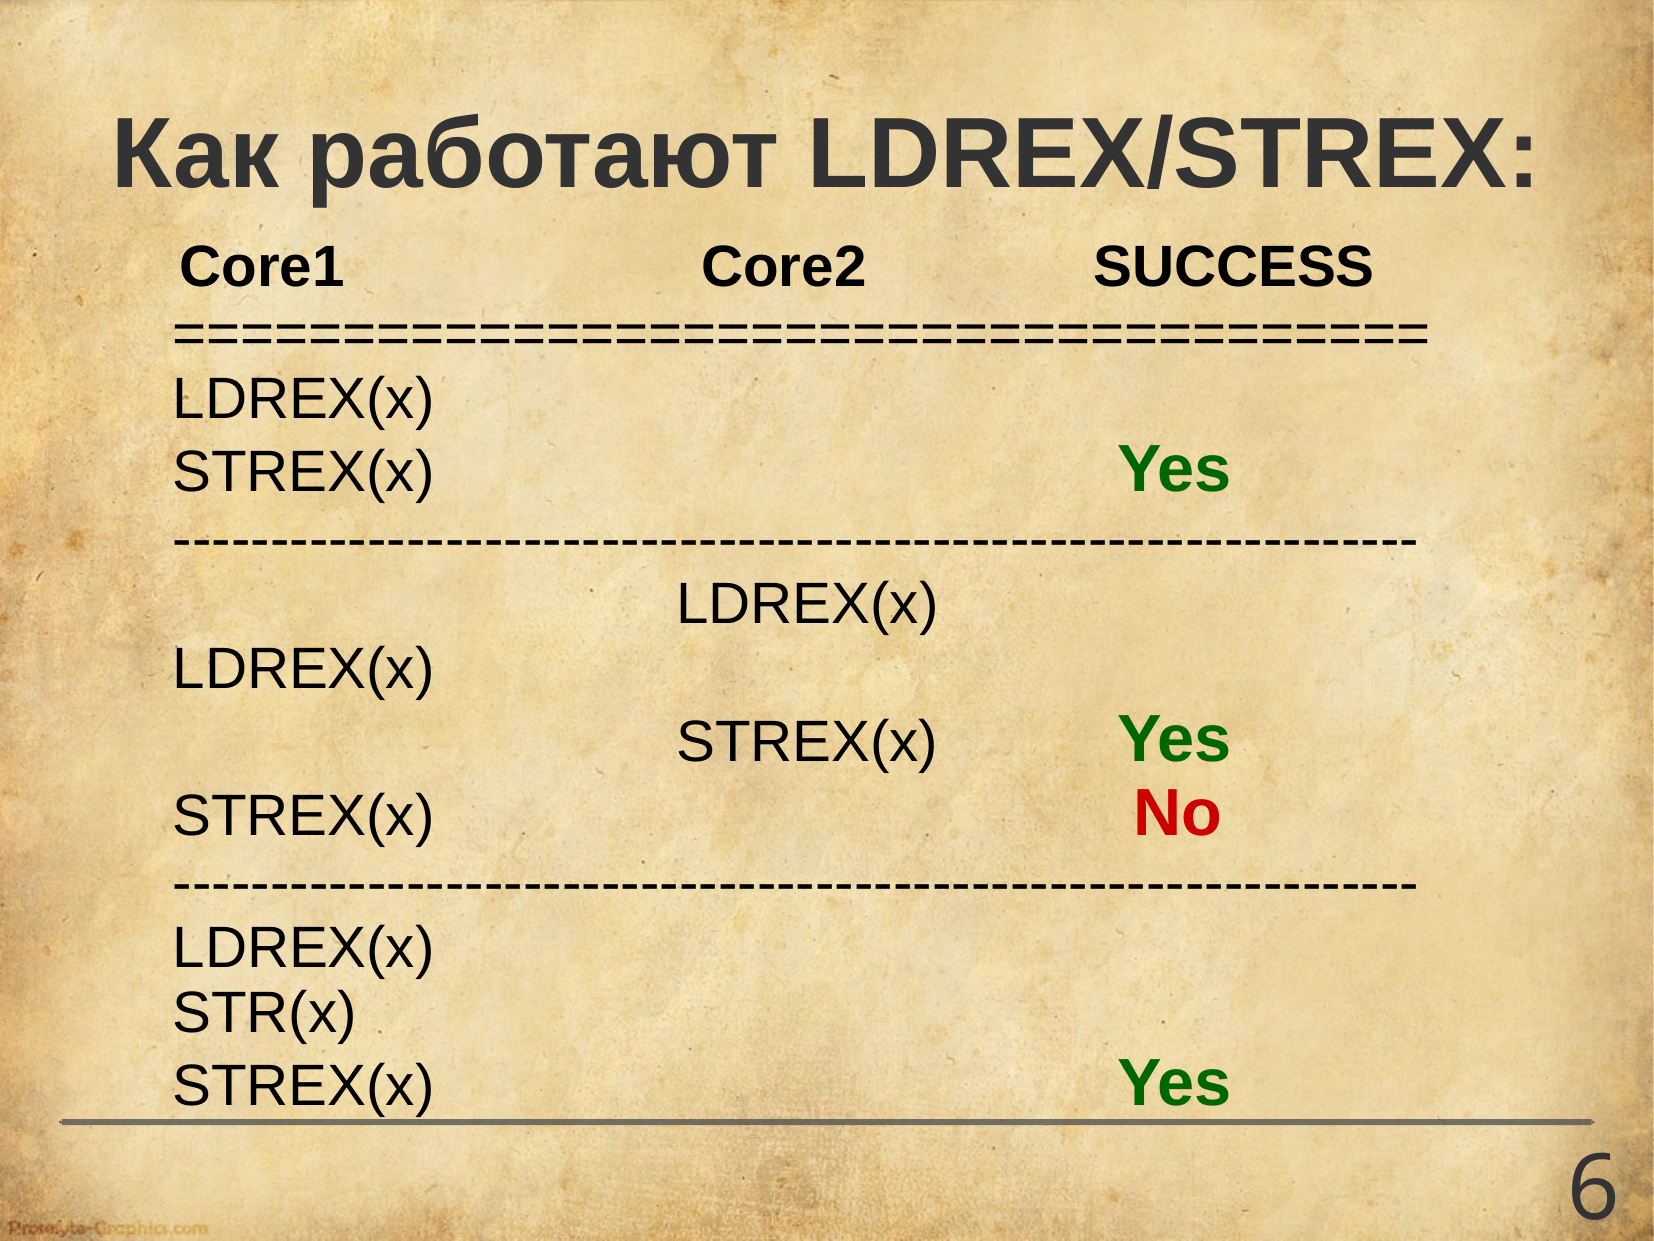

# Как работают LDREX/STREX:
 Core1 Core2 SUCCESS
 =====================================
 LDREX(x)
 STREX(x) Yes
 ----------------------------------------------------------------
 LDREX(x)
 LDREX(x)
 STREX(x) Yes
 STREX(x) No
 ----------------------------------------------------------------
 LDREX(x)
 STR(x)
 STREX(x) Yes
5